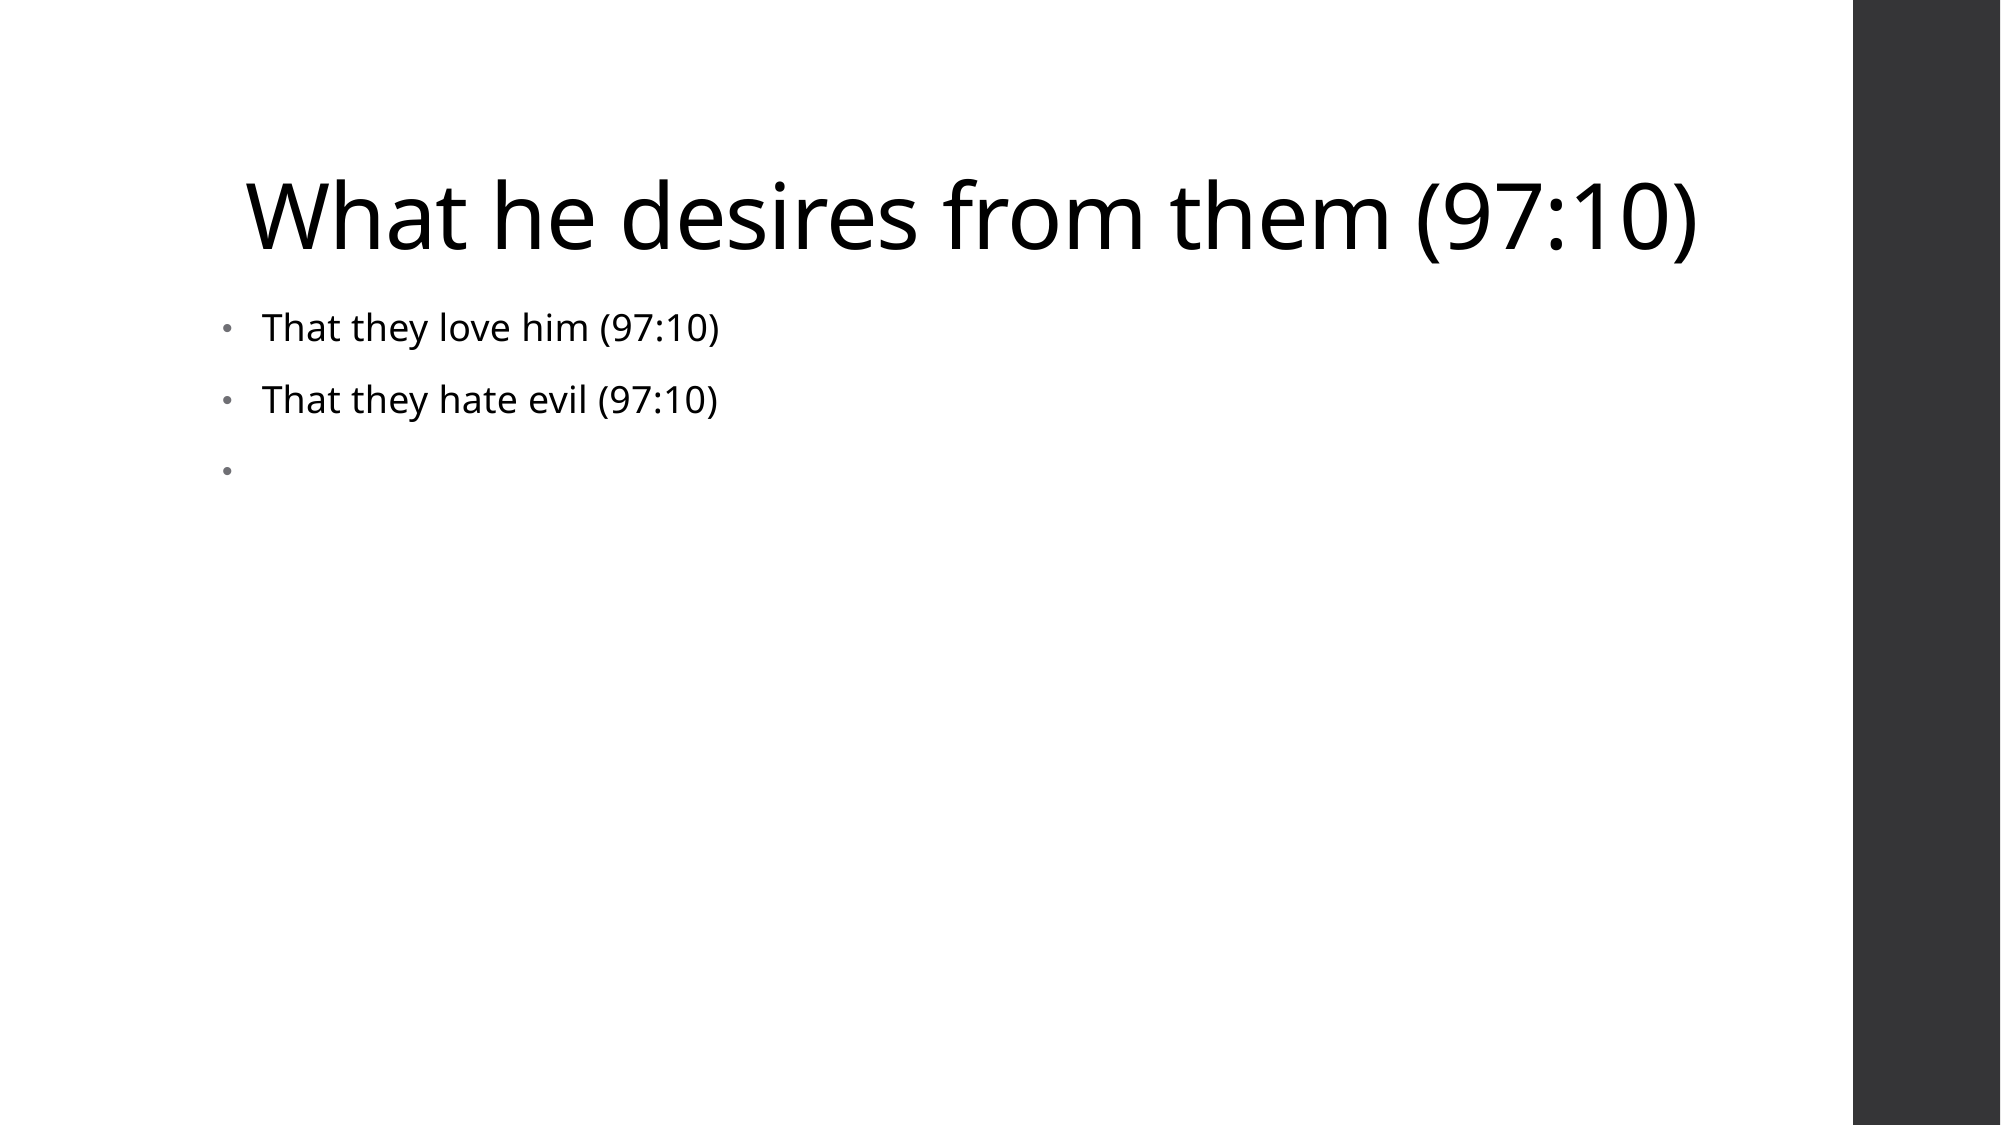

# What he desires from them (97:10)
 That they love him (97:10)
 That they hate evil (97:10)